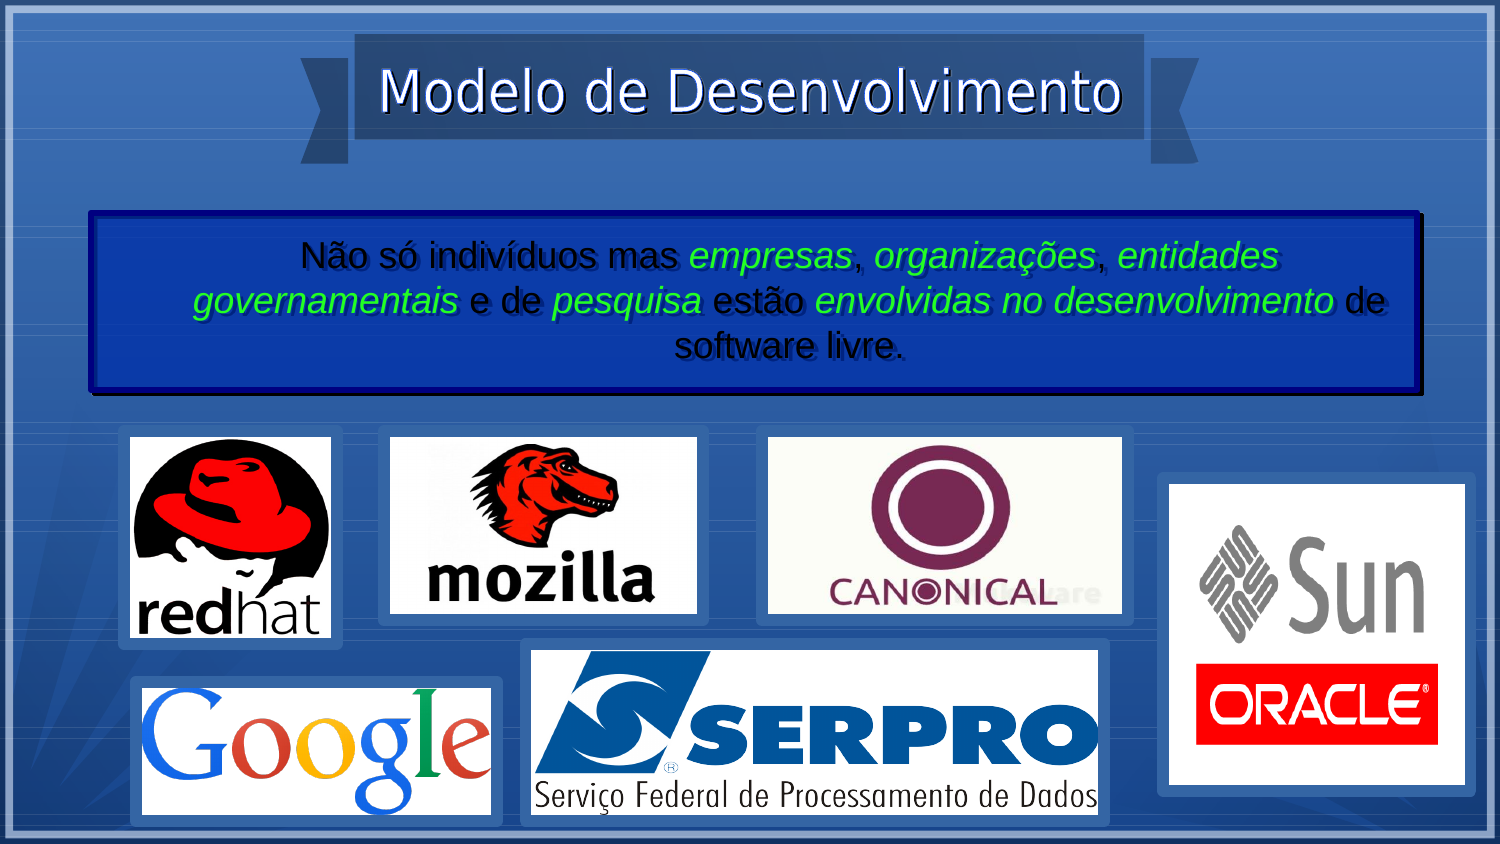

# Modelo de Desenvolvimento
Não só indivíduos mas empresas, organizações, entidades governamentais e de pesquisa estão envolvidas no desenvolvimento de software livre.